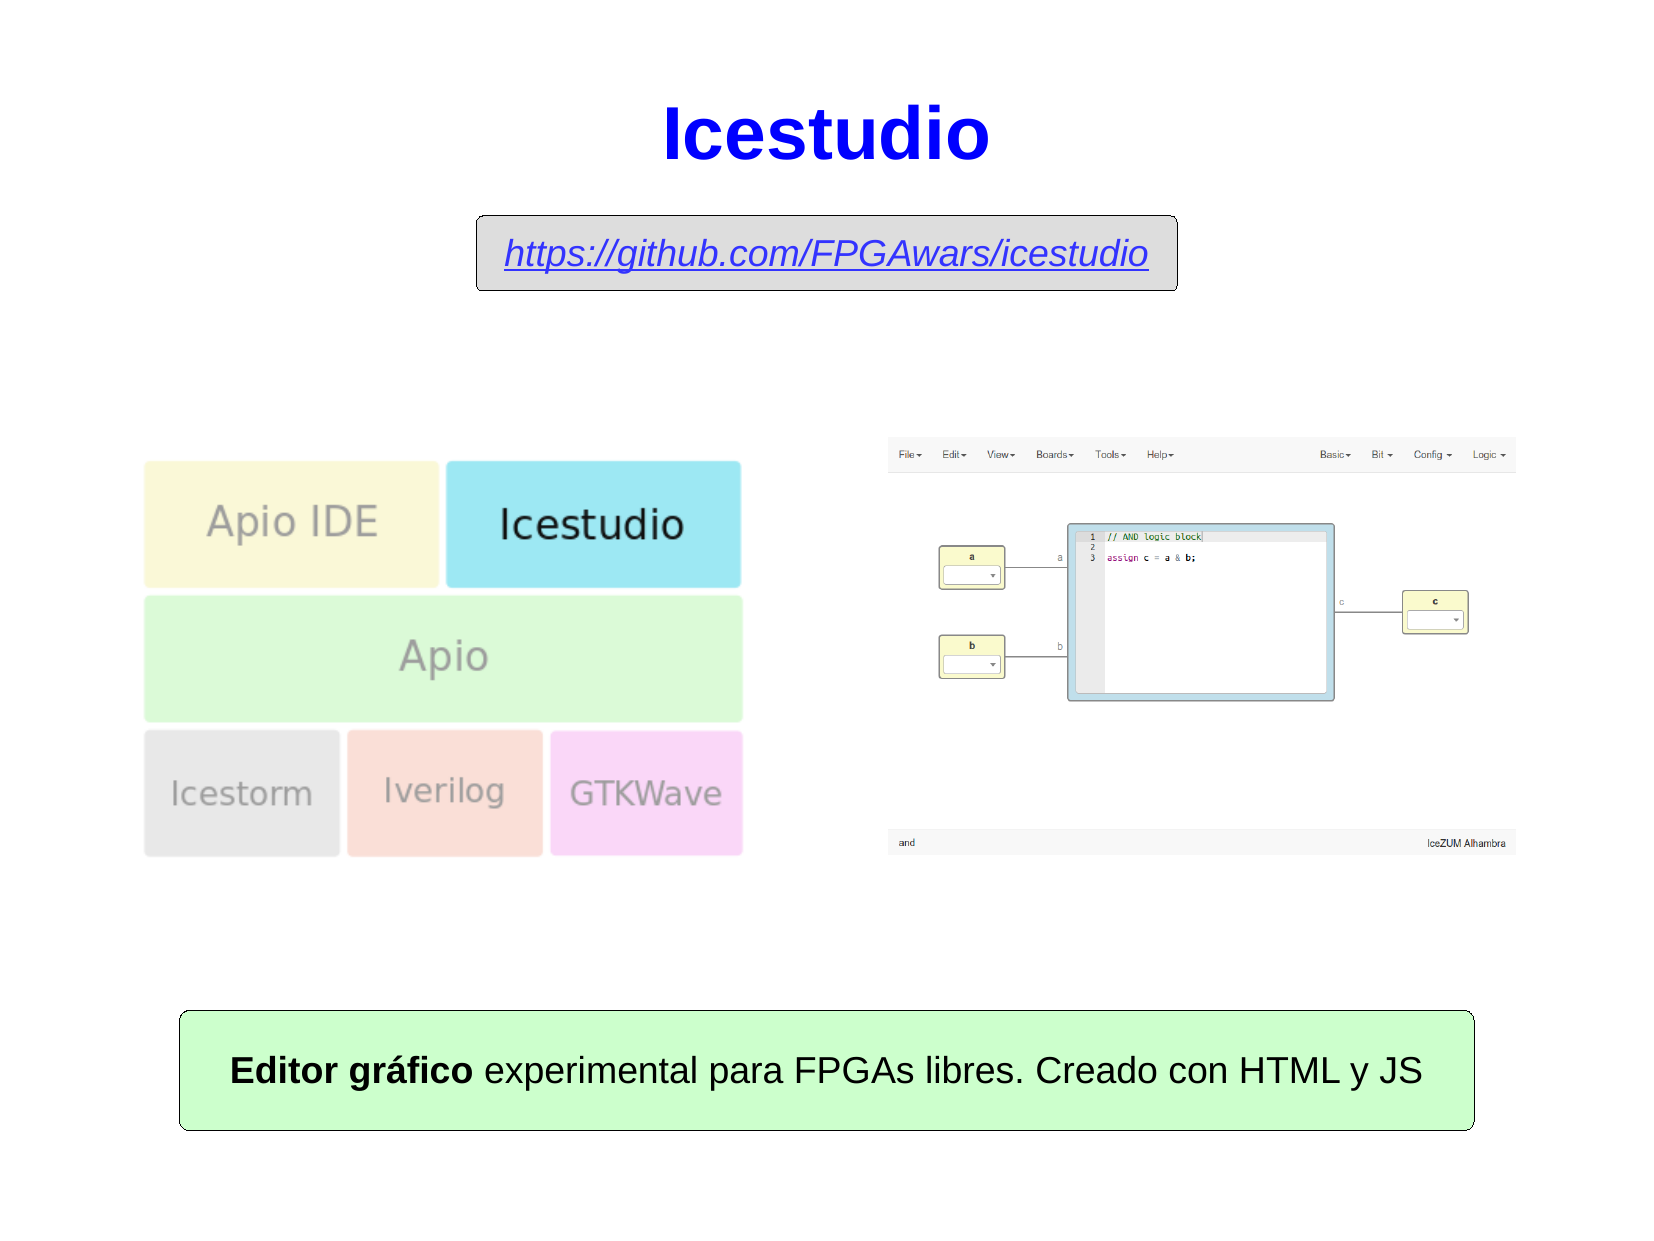

# Icestudio
https://github.com/FPGAwars/icestudio
Editor gráfico experimental para FPGAs libres. Creado con HTML y JS